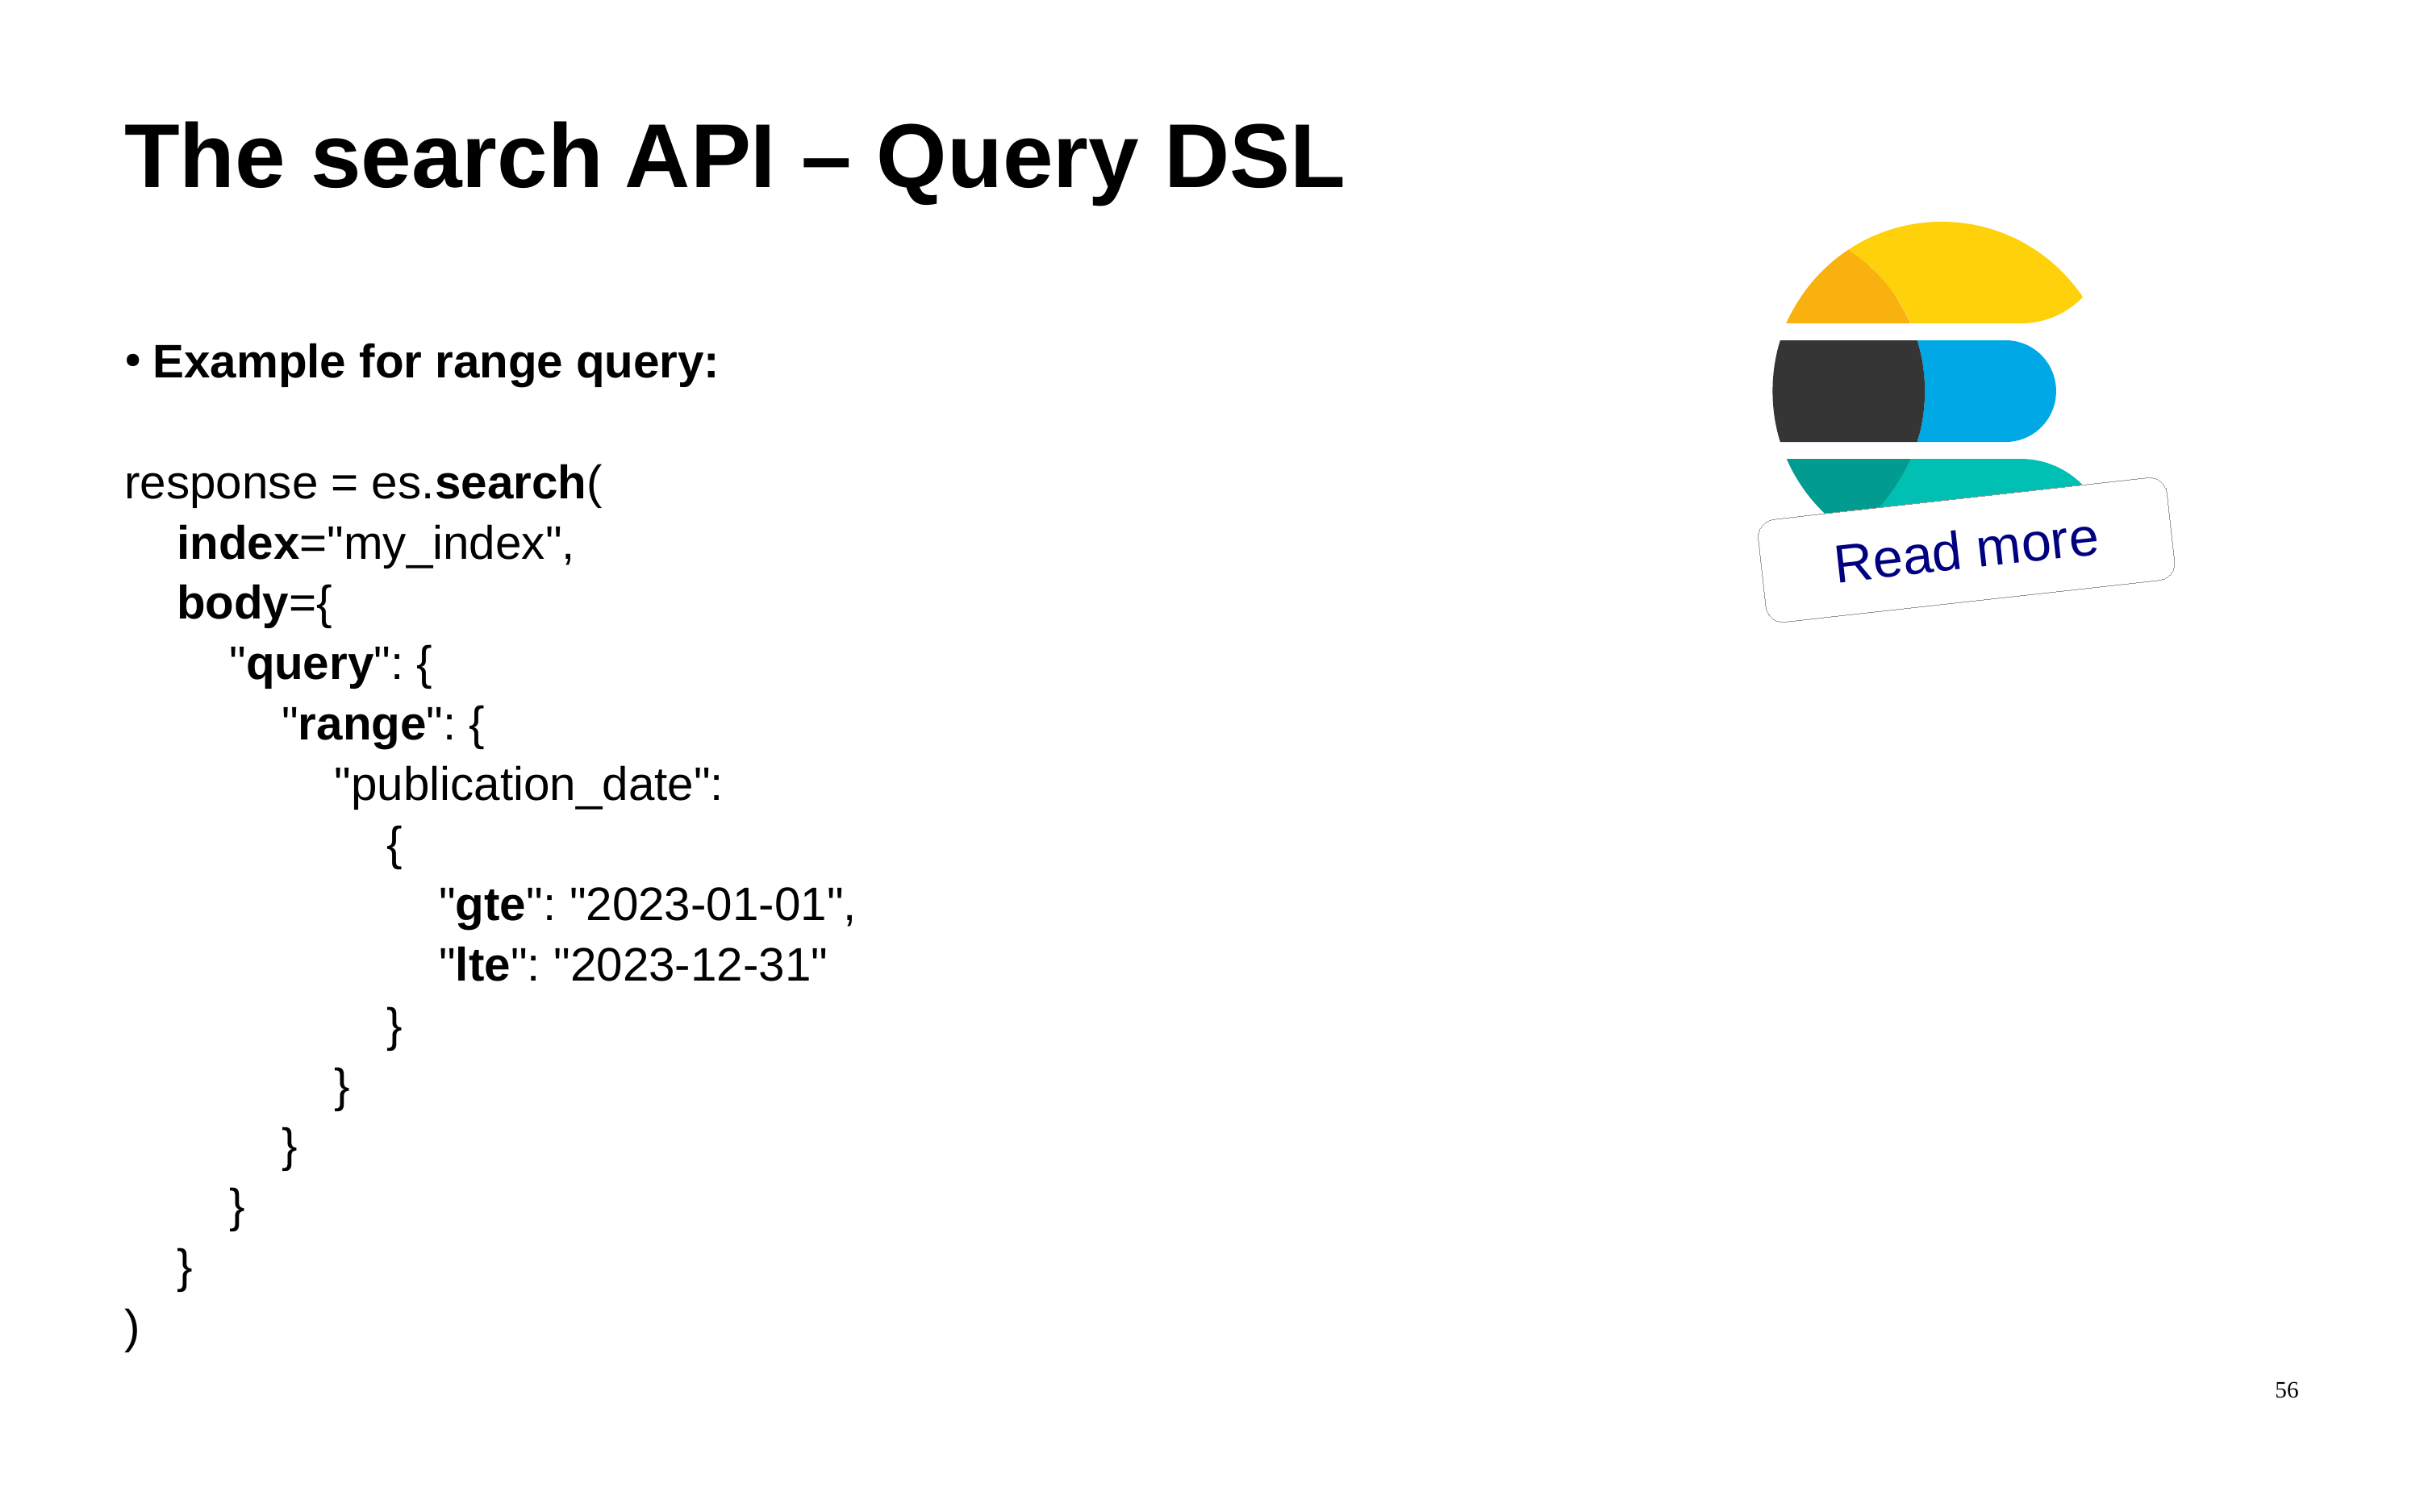

The search API – Query DSL
Example for range query:
response = es.search(
 index="my_index",
 body={
 "query": {
 "range": {
 "publication_date":
 {
 "gte": "2023-01-01",
 "lte": "2023-12-31"
 }
 }
 }
 }
 }
)
Read more
56